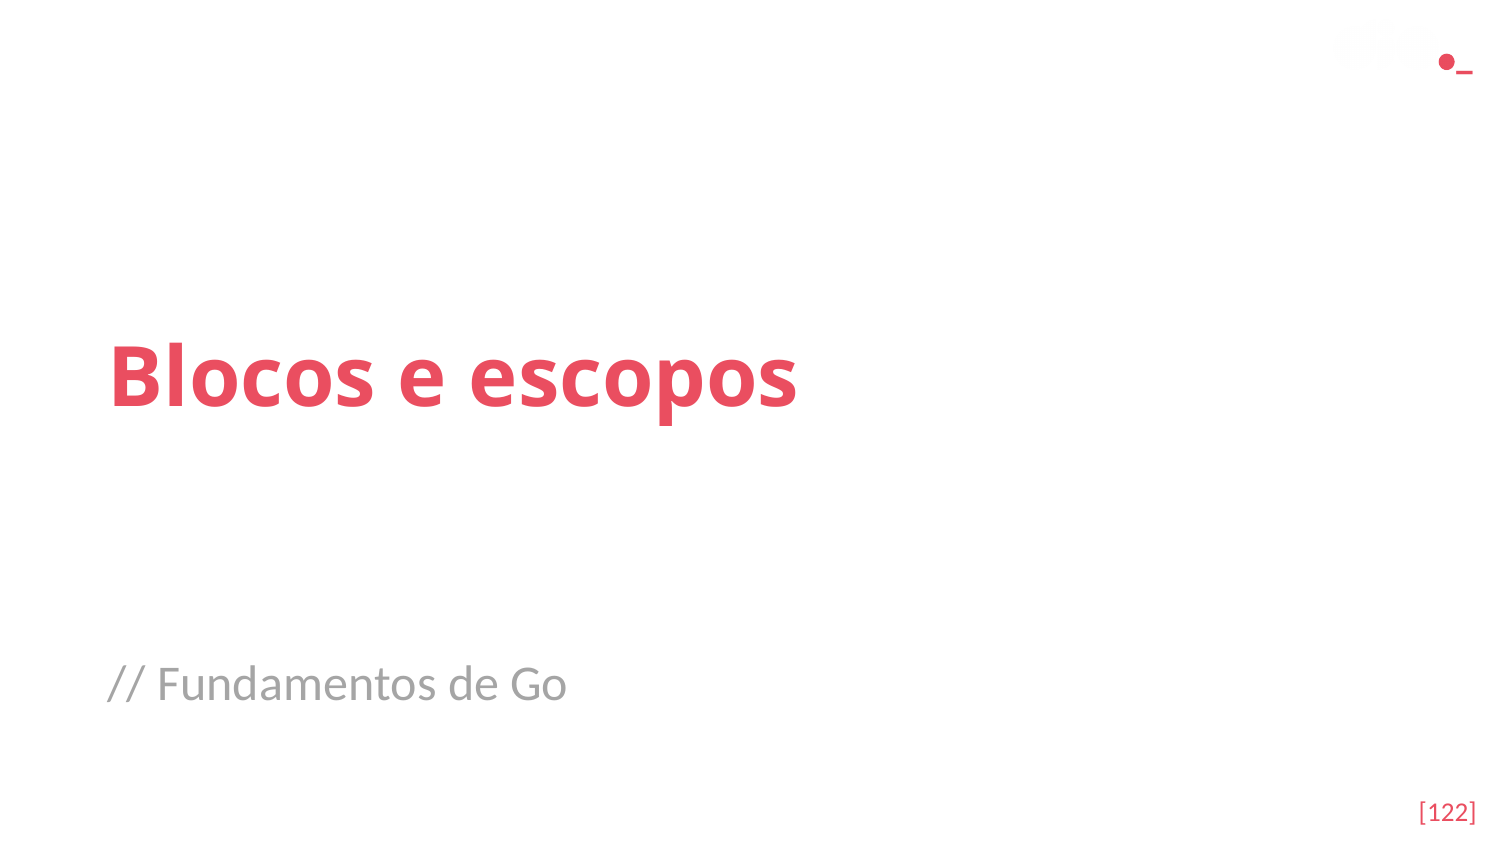

Blocos e escopos
// Fundamentos de Go